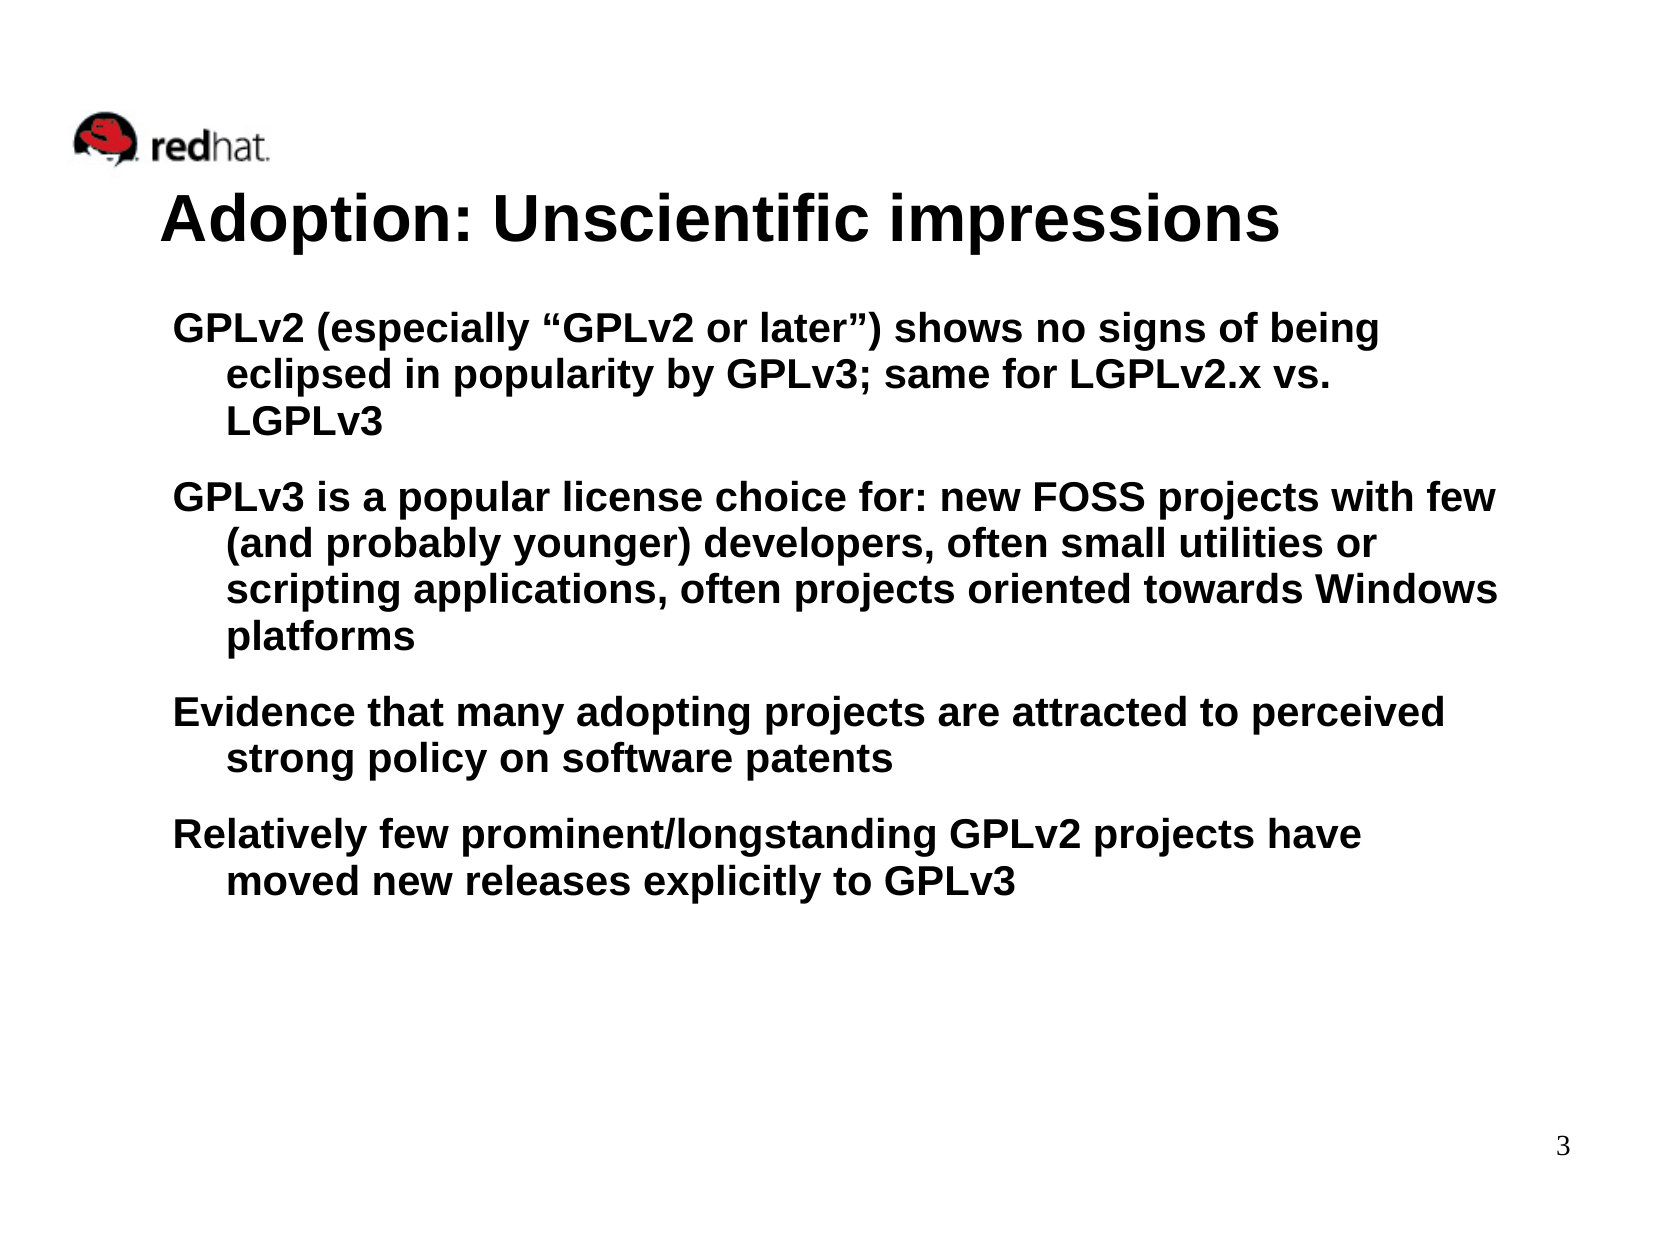

# Adoption: Unscientific impressions
GPLv2 (especially “GPLv2 or later”) shows no signs of being eclipsed in popularity by GPLv3; same for LGPLv2.x vs. LGPLv3
GPLv3 is a popular license choice for: new FOSS projects with few (and probably younger) developers, often small utilities or scripting applications, often projects oriented towards Windows platforms
Evidence that many adopting projects are attracted to perceived strong policy on software patents
Relatively few prominent/longstanding GPLv2 projects have moved new releases explicitly to GPLv3
3